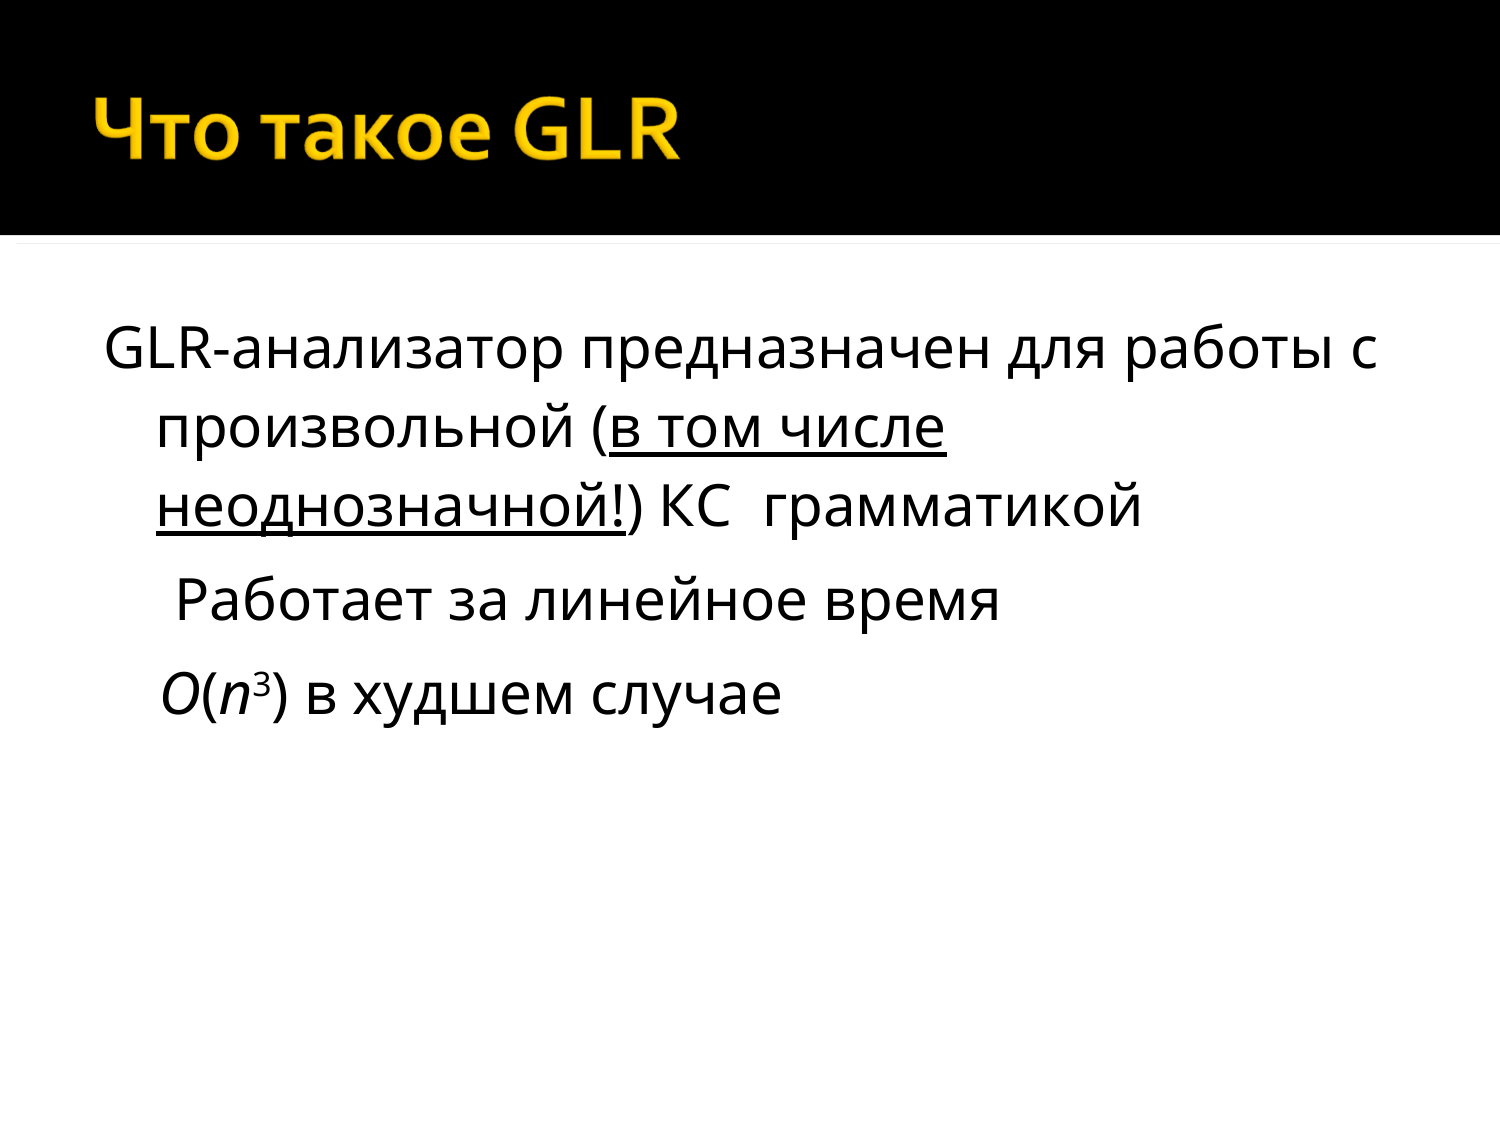

# GLR-анализатор предназначен для работы с произвольной (в том числе неоднозначной!) КС грамматикой
 Работает за линейное время
O(n3) в худшем случае